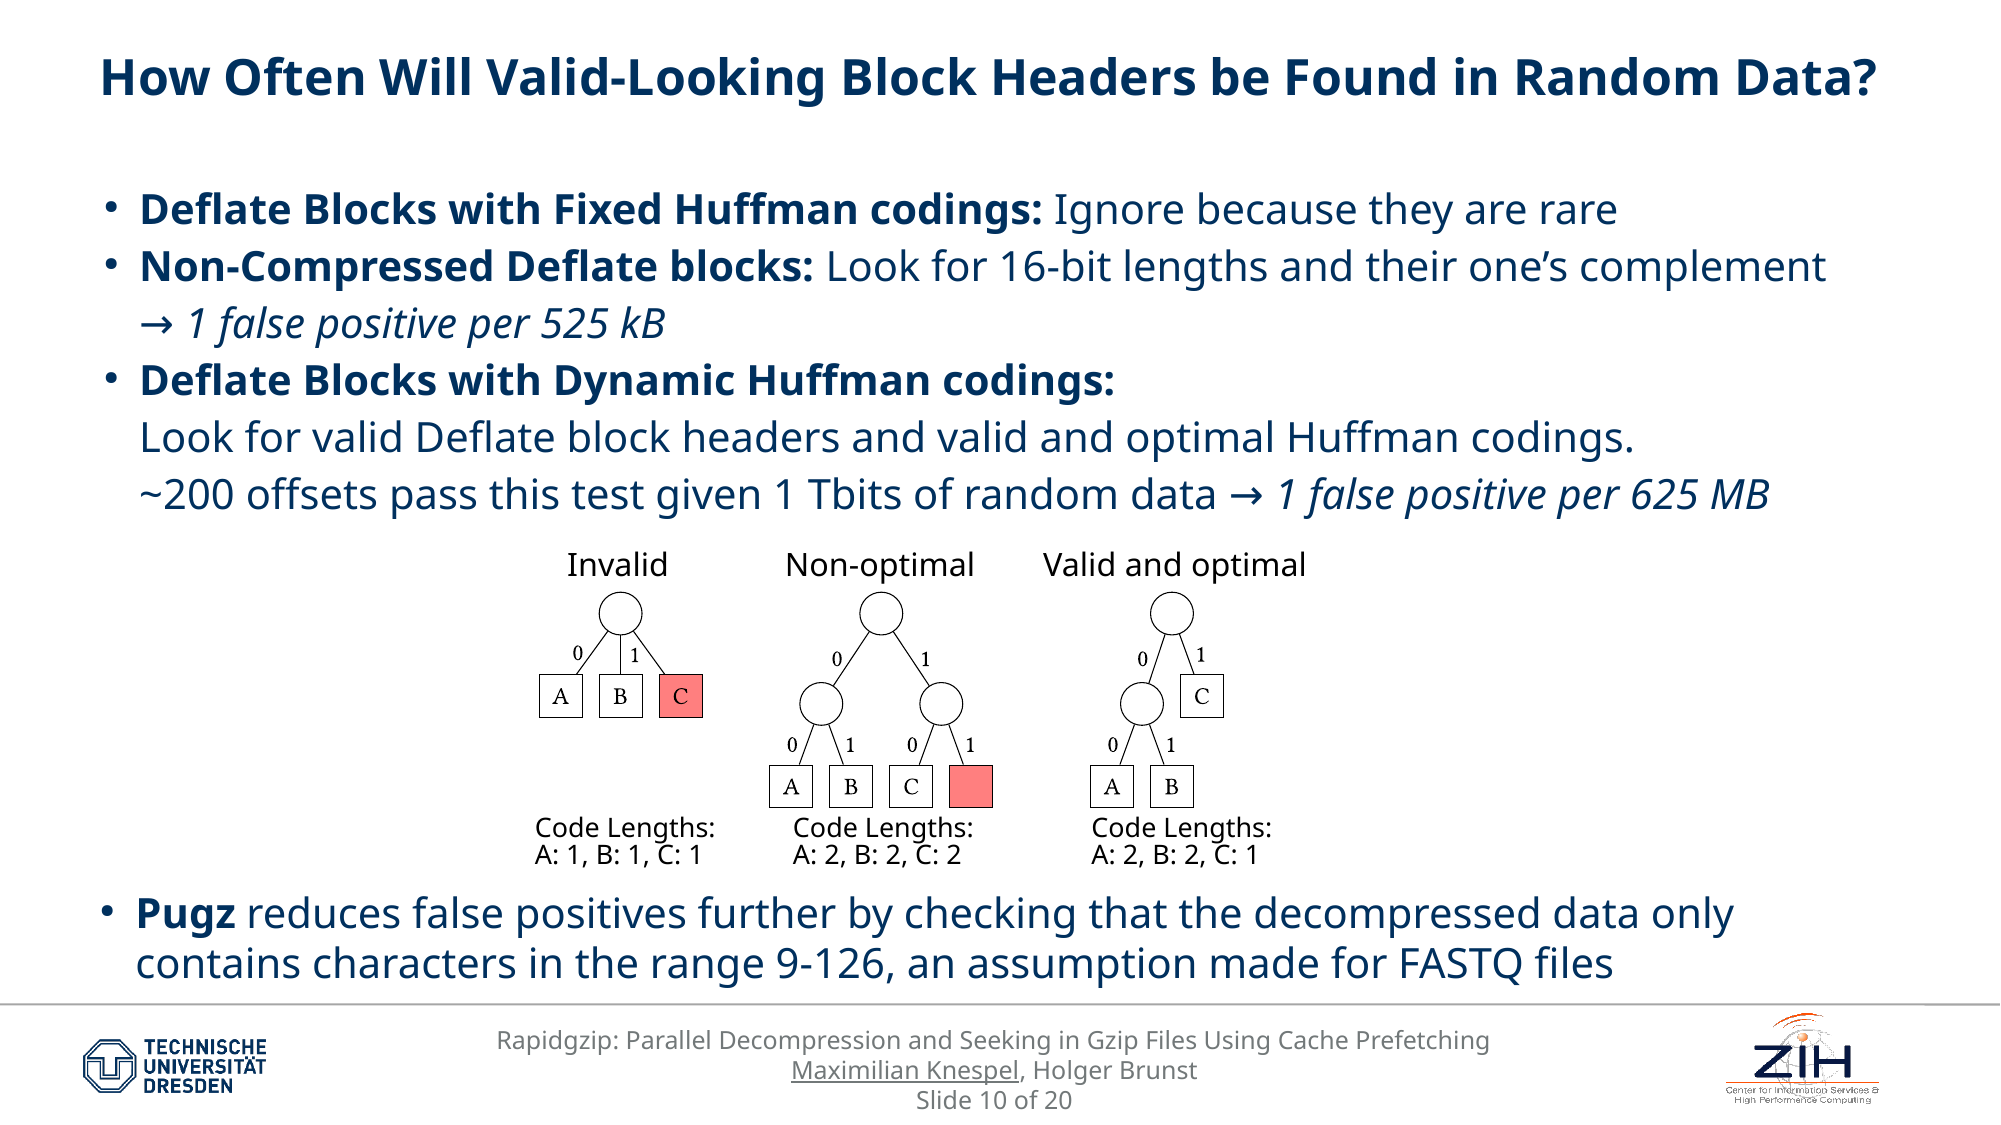

# How Often Will Valid-Looking Block Headers be Found in Random Data?
Deflate Blocks with Fixed Huffman codings: Ignore because they are rare
Non-Compressed Deflate blocks: Look for 16-bit lengths and their one’s complement
→ 1 false positive per 525 kB
Deflate Blocks with Dynamic Huffman codings:
Look for valid Deflate block headers and valid and optimal Huffman codings.
~200 offsets pass this test given 1 Tbits of random data → 1 false positive per 625 MB
Pugz reduces false positives further by checking that the decompressed data only contains characters in the range 9-126, an assumption made for FASTQ files